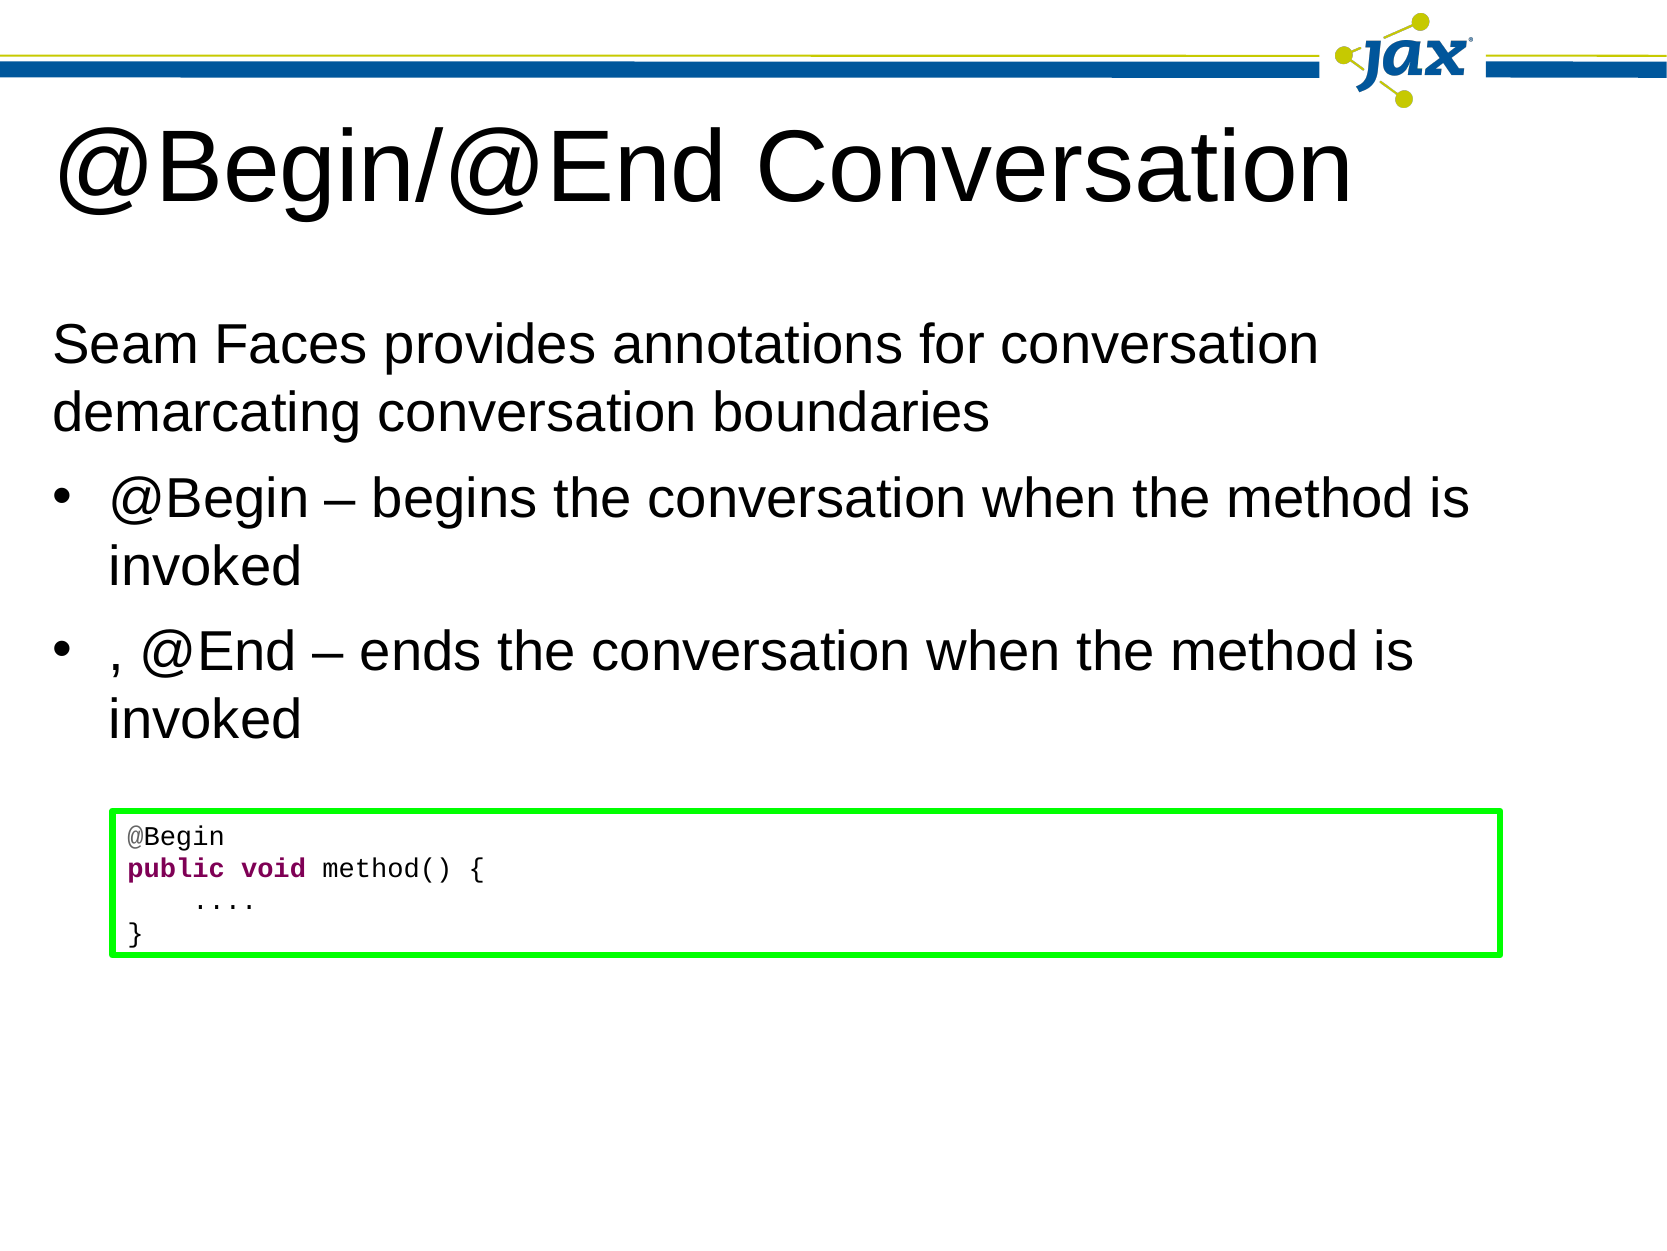

# @Begin/@End Conversation
Seam Faces provides annotations for conversation demarcating conversation boundaries
@Begin – begins the conversation when the method is invoked
, @End – ends the conversation when the method is invoked
@Begin
public void method() {
    ....
}